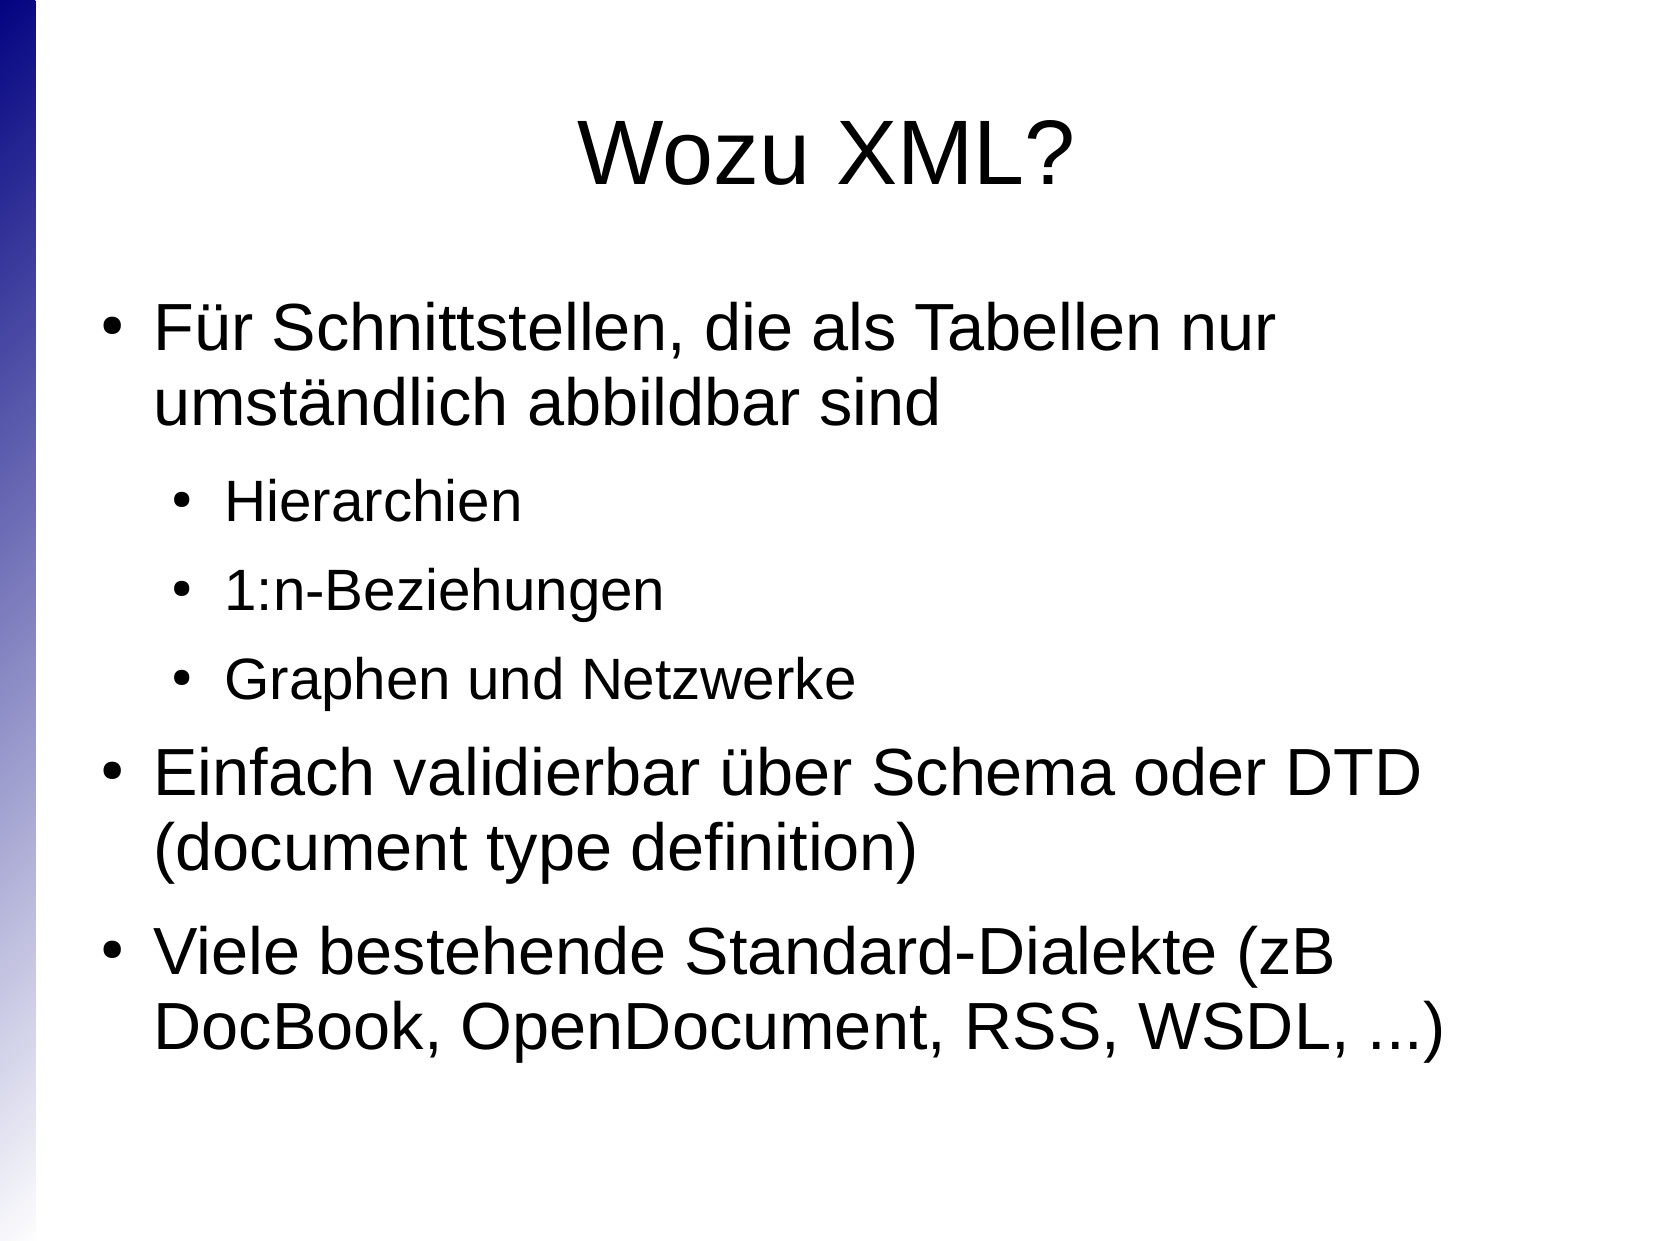

# Wozu XML?
Für Schnittstellen, die als Tabellen nur umständlich abbildbar sind
Hierarchien
1:n-Beziehungen
Graphen und Netzwerke
Einfach validierbar über Schema oder DTD (document type definition)
Viele bestehende Standard-Dialekte (zB DocBook, OpenDocument, RSS, WSDL, ...)